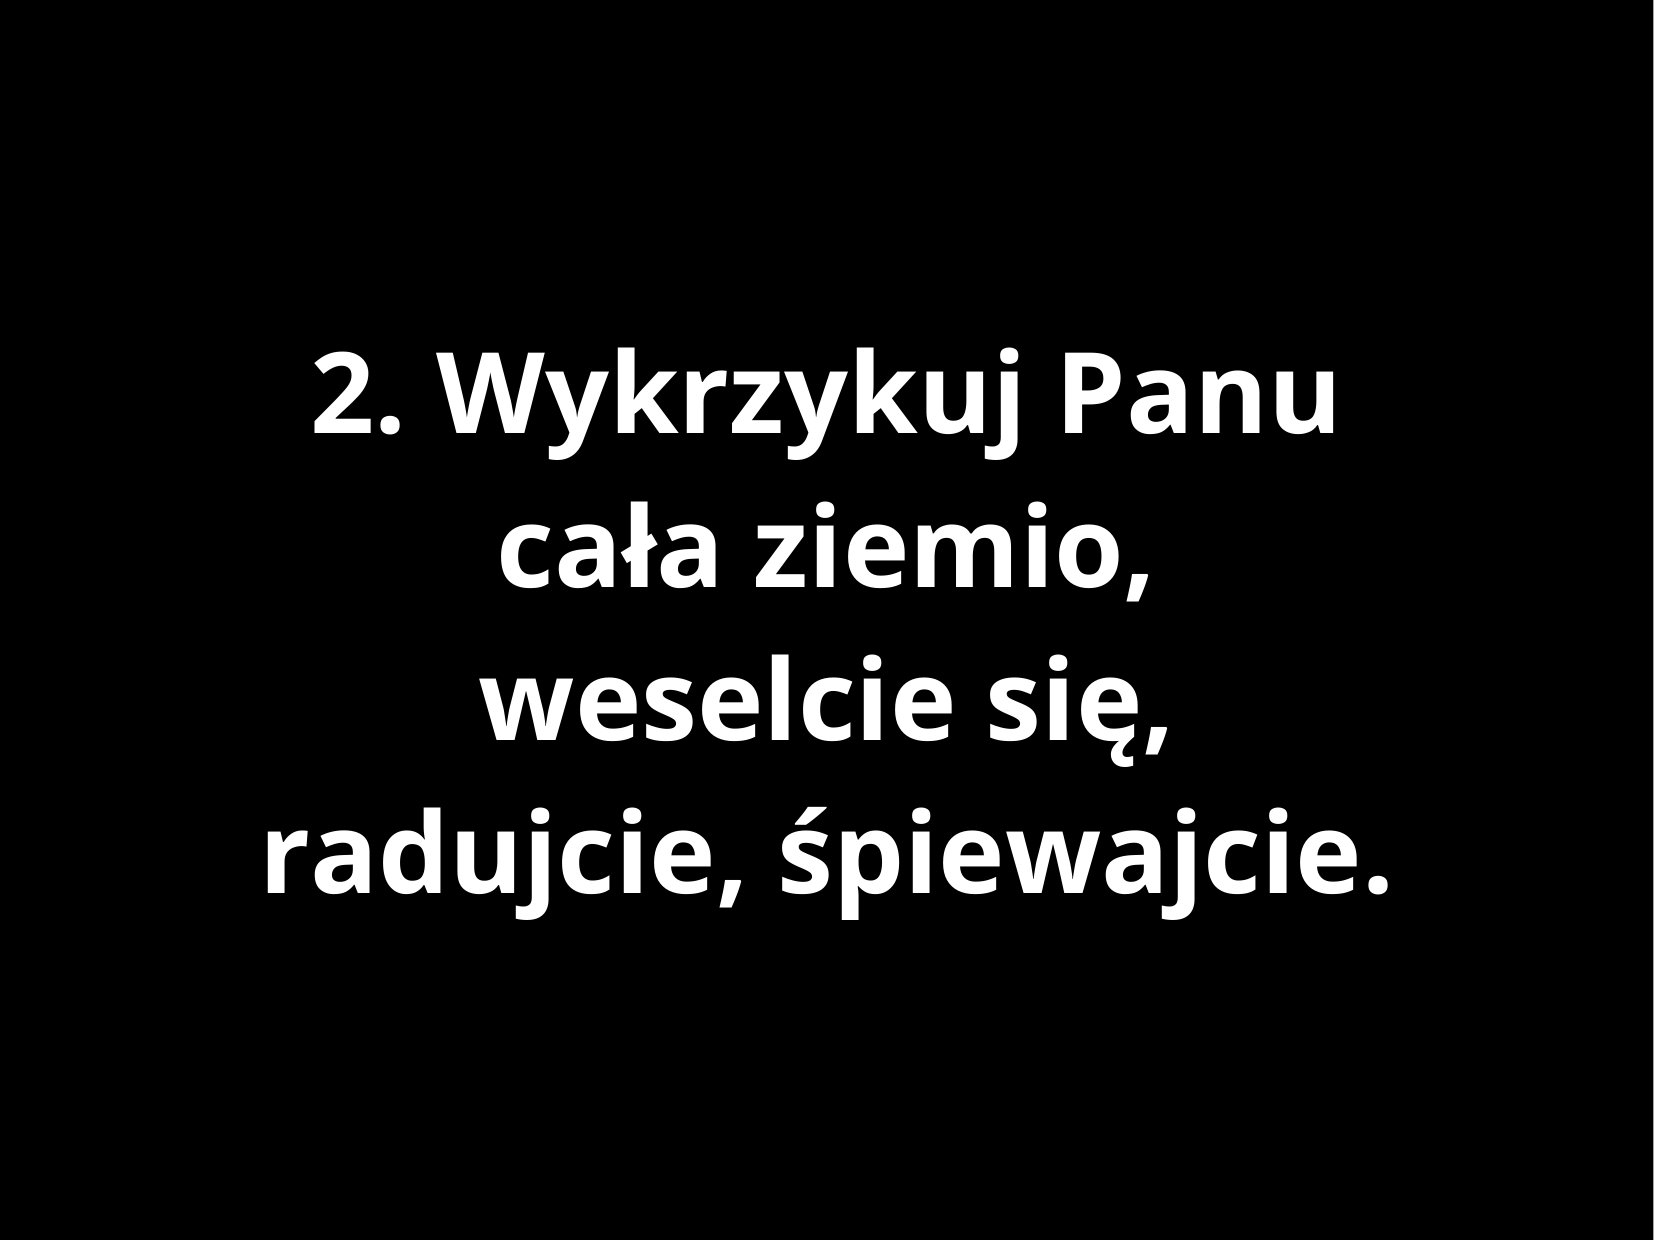

# 2. Wykrzykuj Panu cała ziemio, weselcie się, radujcie, śpiewajcie.